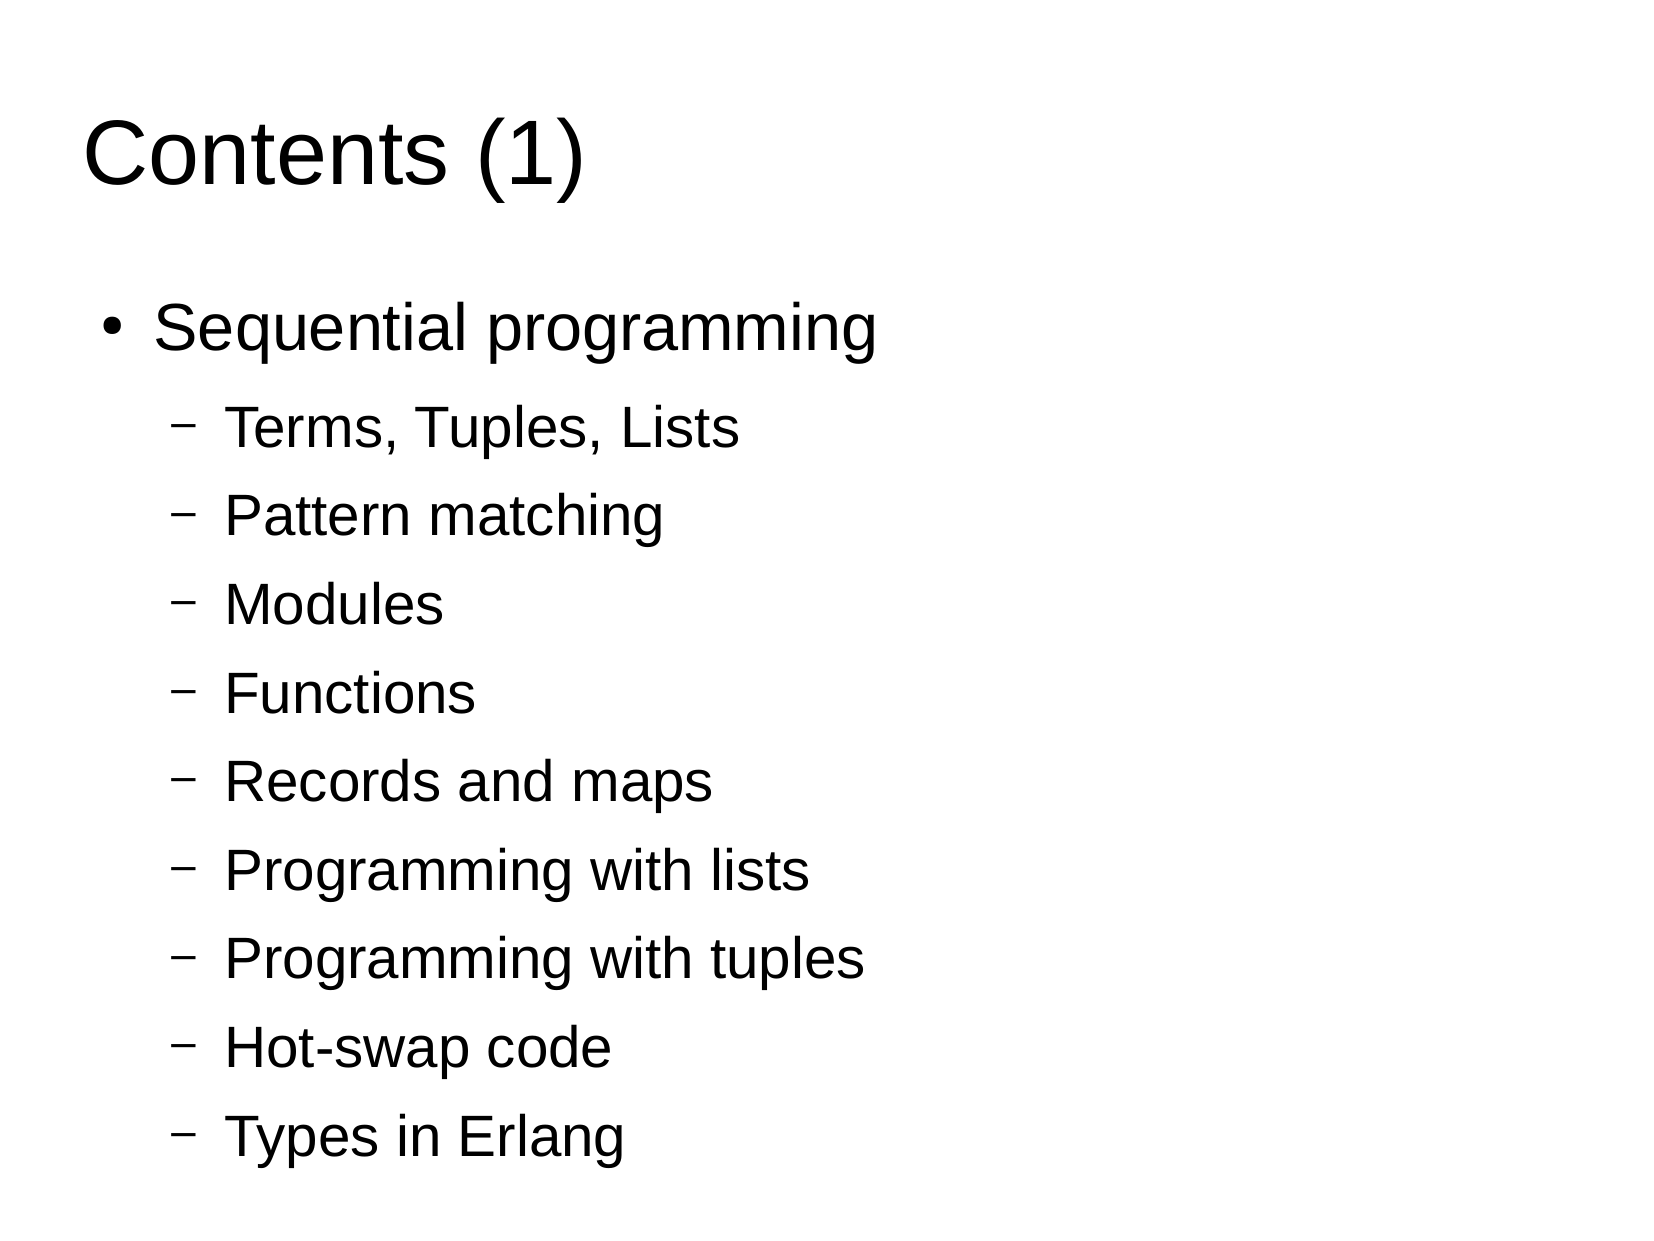

# Contents (1)
Sequential programming
Terms, Tuples, Lists
Pattern matching
Modules
Functions
Records and maps
Programming with lists
Programming with tuples
Hot-swap code
Types in Erlang